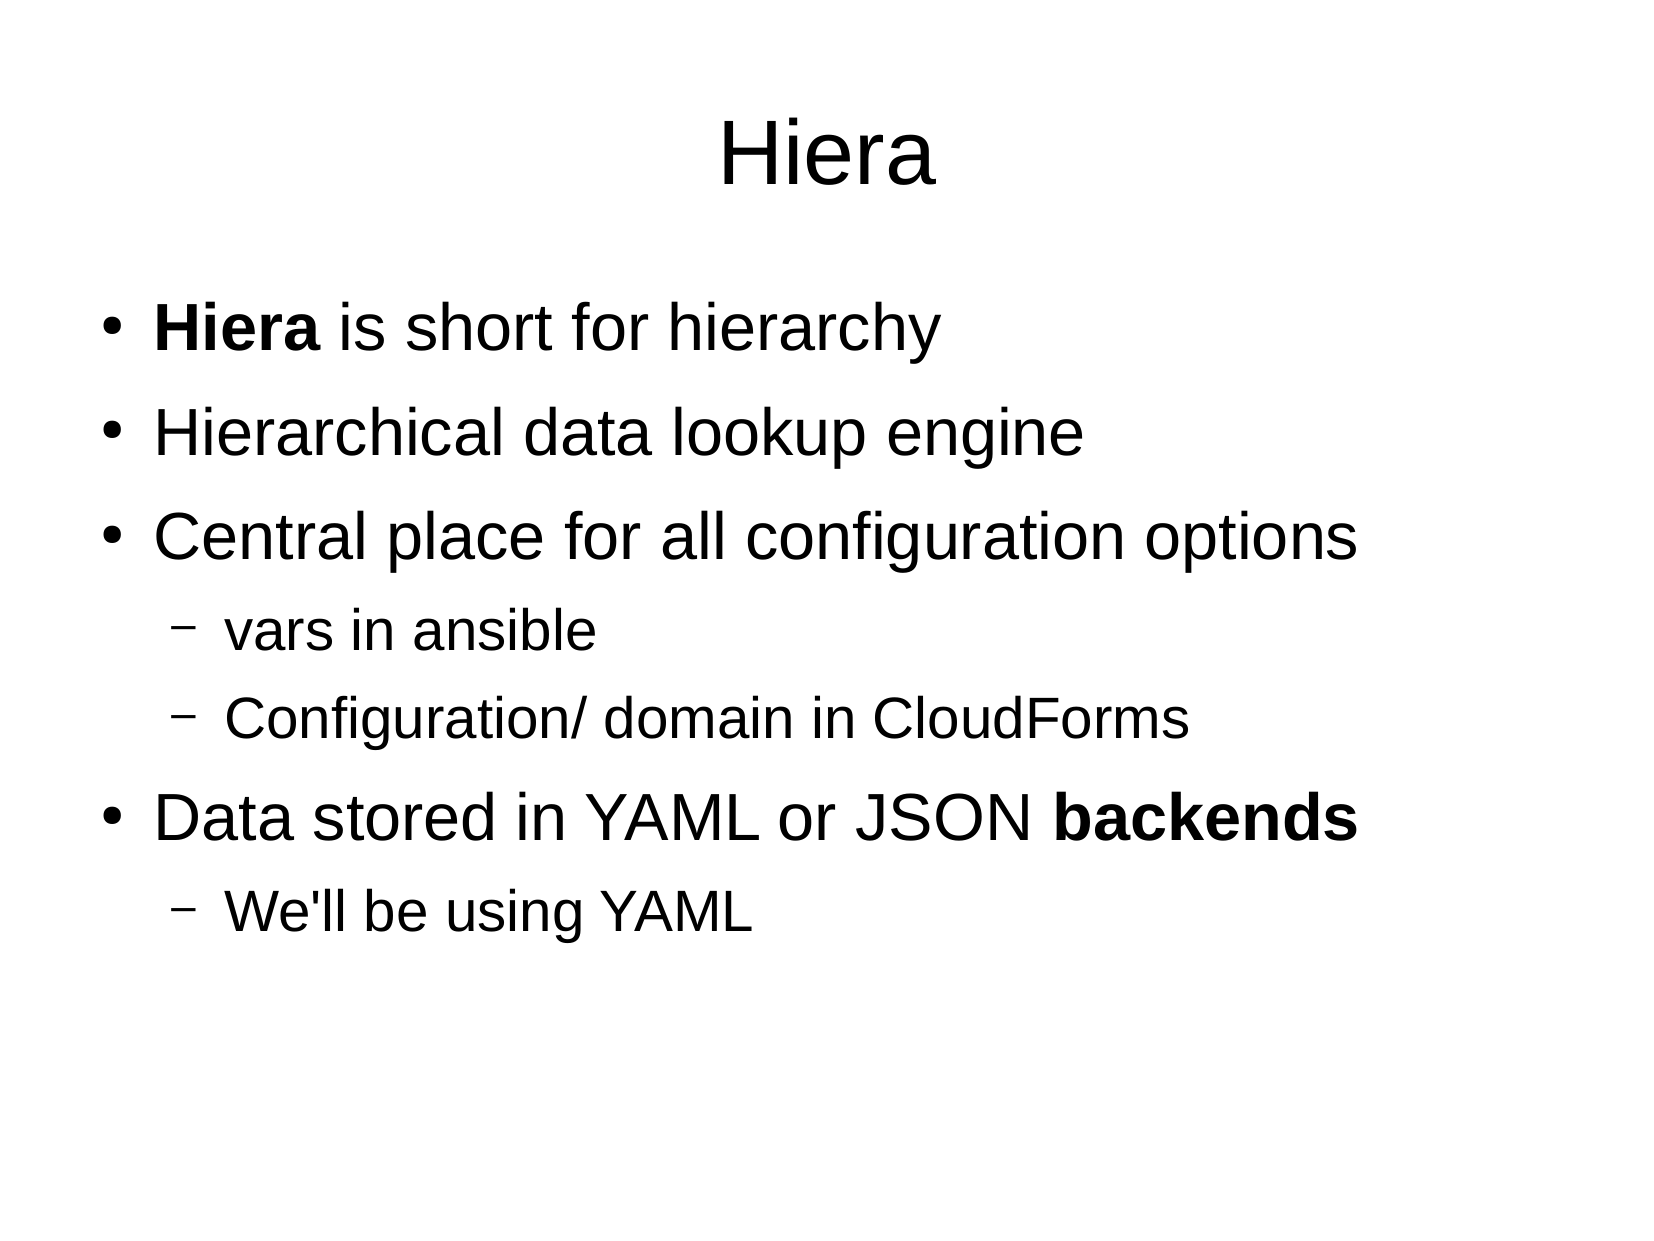

# Hiera
Hiera is short for hierarchy
Hierarchical data lookup engine
Central place for all configuration options
vars in ansible
Configuration/ domain in CloudForms
Data stored in YAML or JSON backends
We'll be using YAML